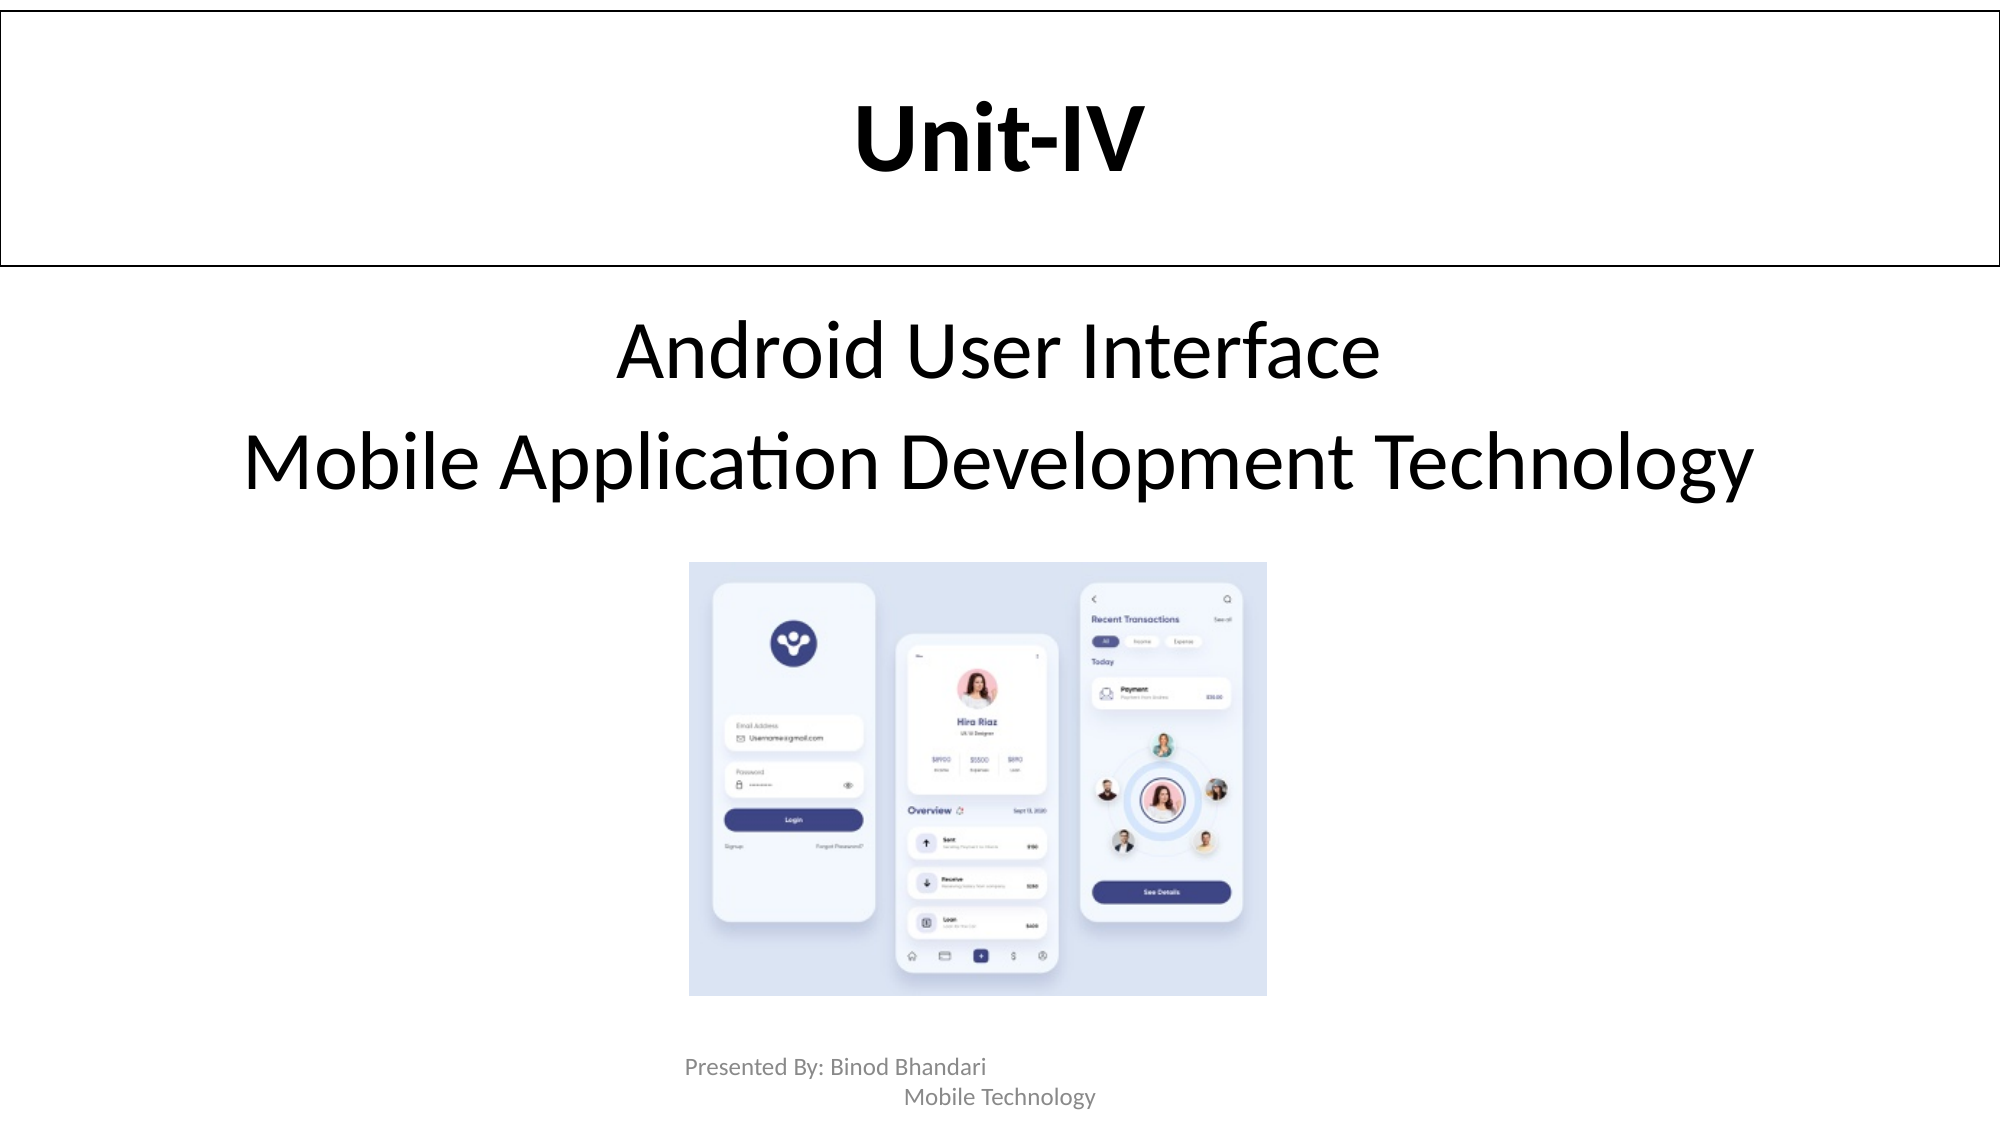

# Unit-IV
Android User Interface
Mobile Application Development Technology
Presented By: Binod Bhandari Mobile Technology